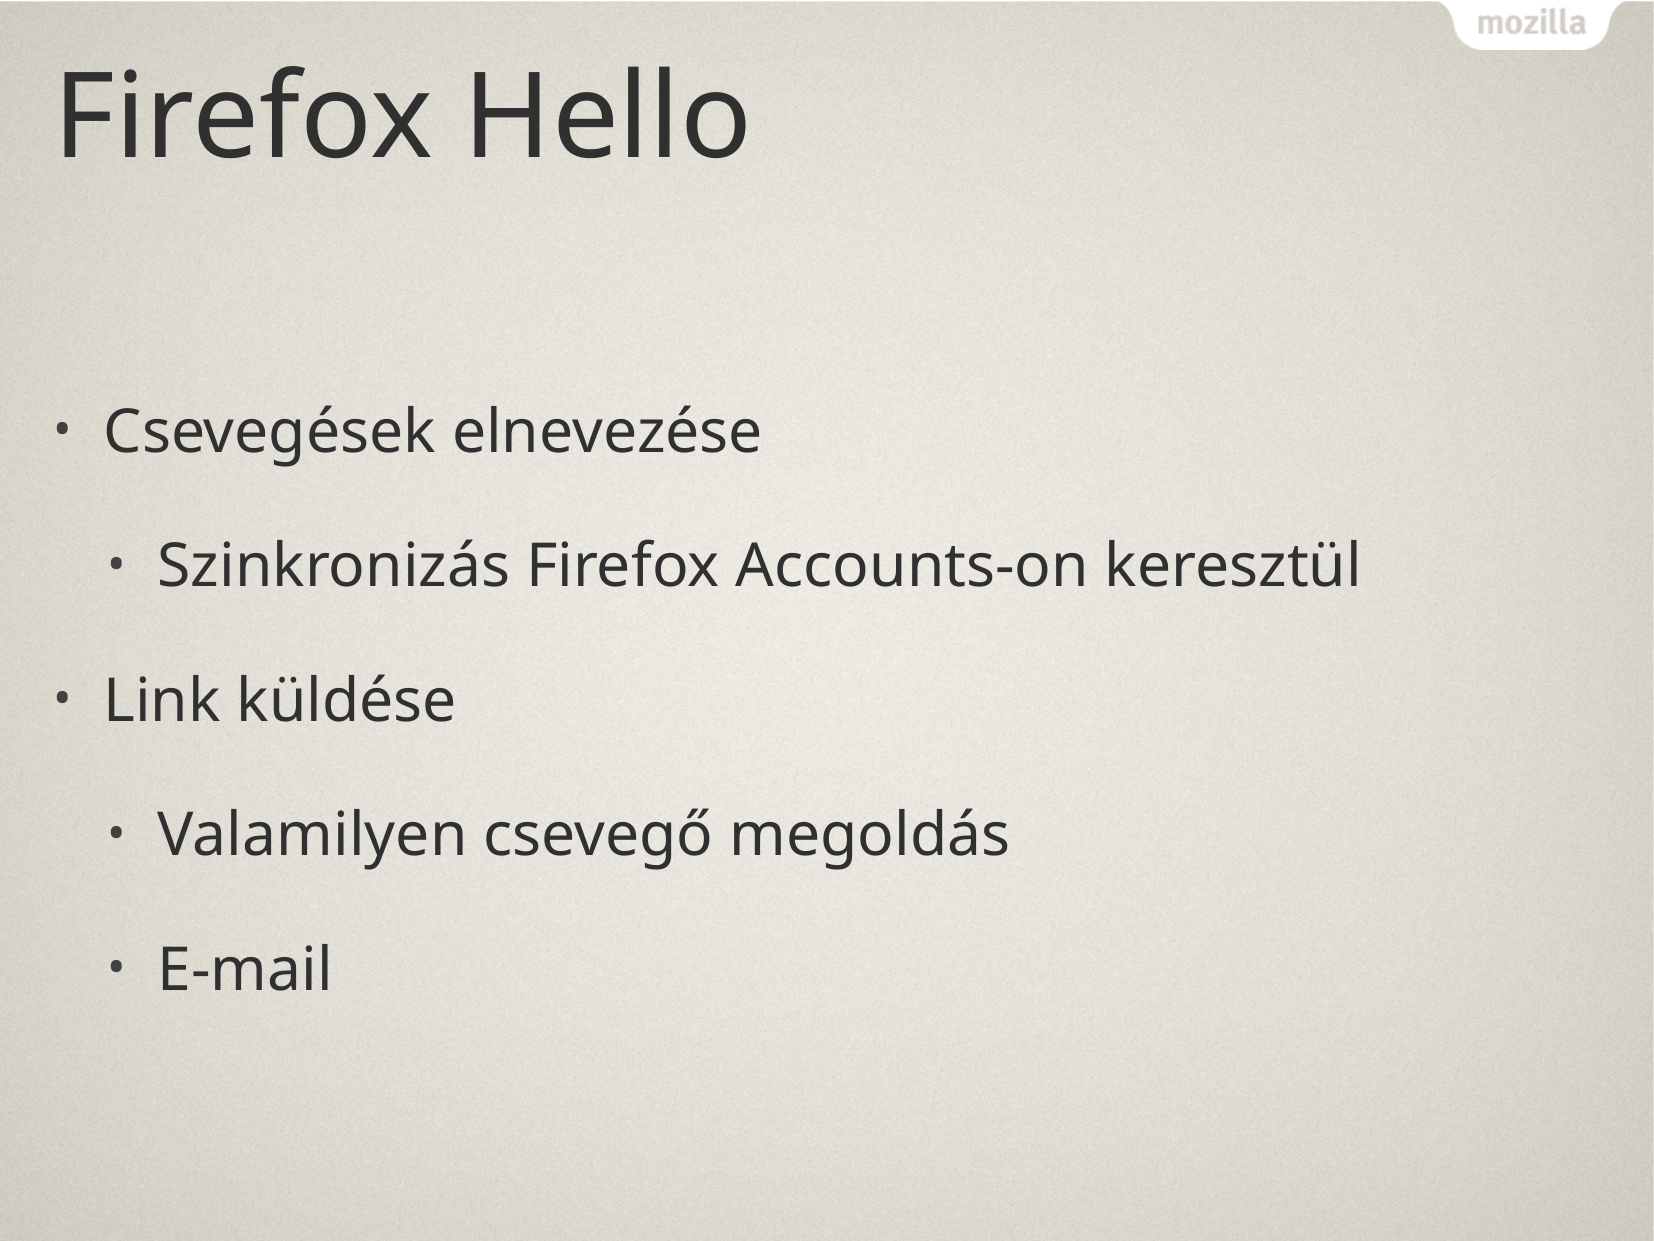

# Firefox Hello
Csevegések elnevezése
Szinkronizás Firefox Accounts-on keresztül
Link küldése
Valamilyen csevegő megoldás
E-mail